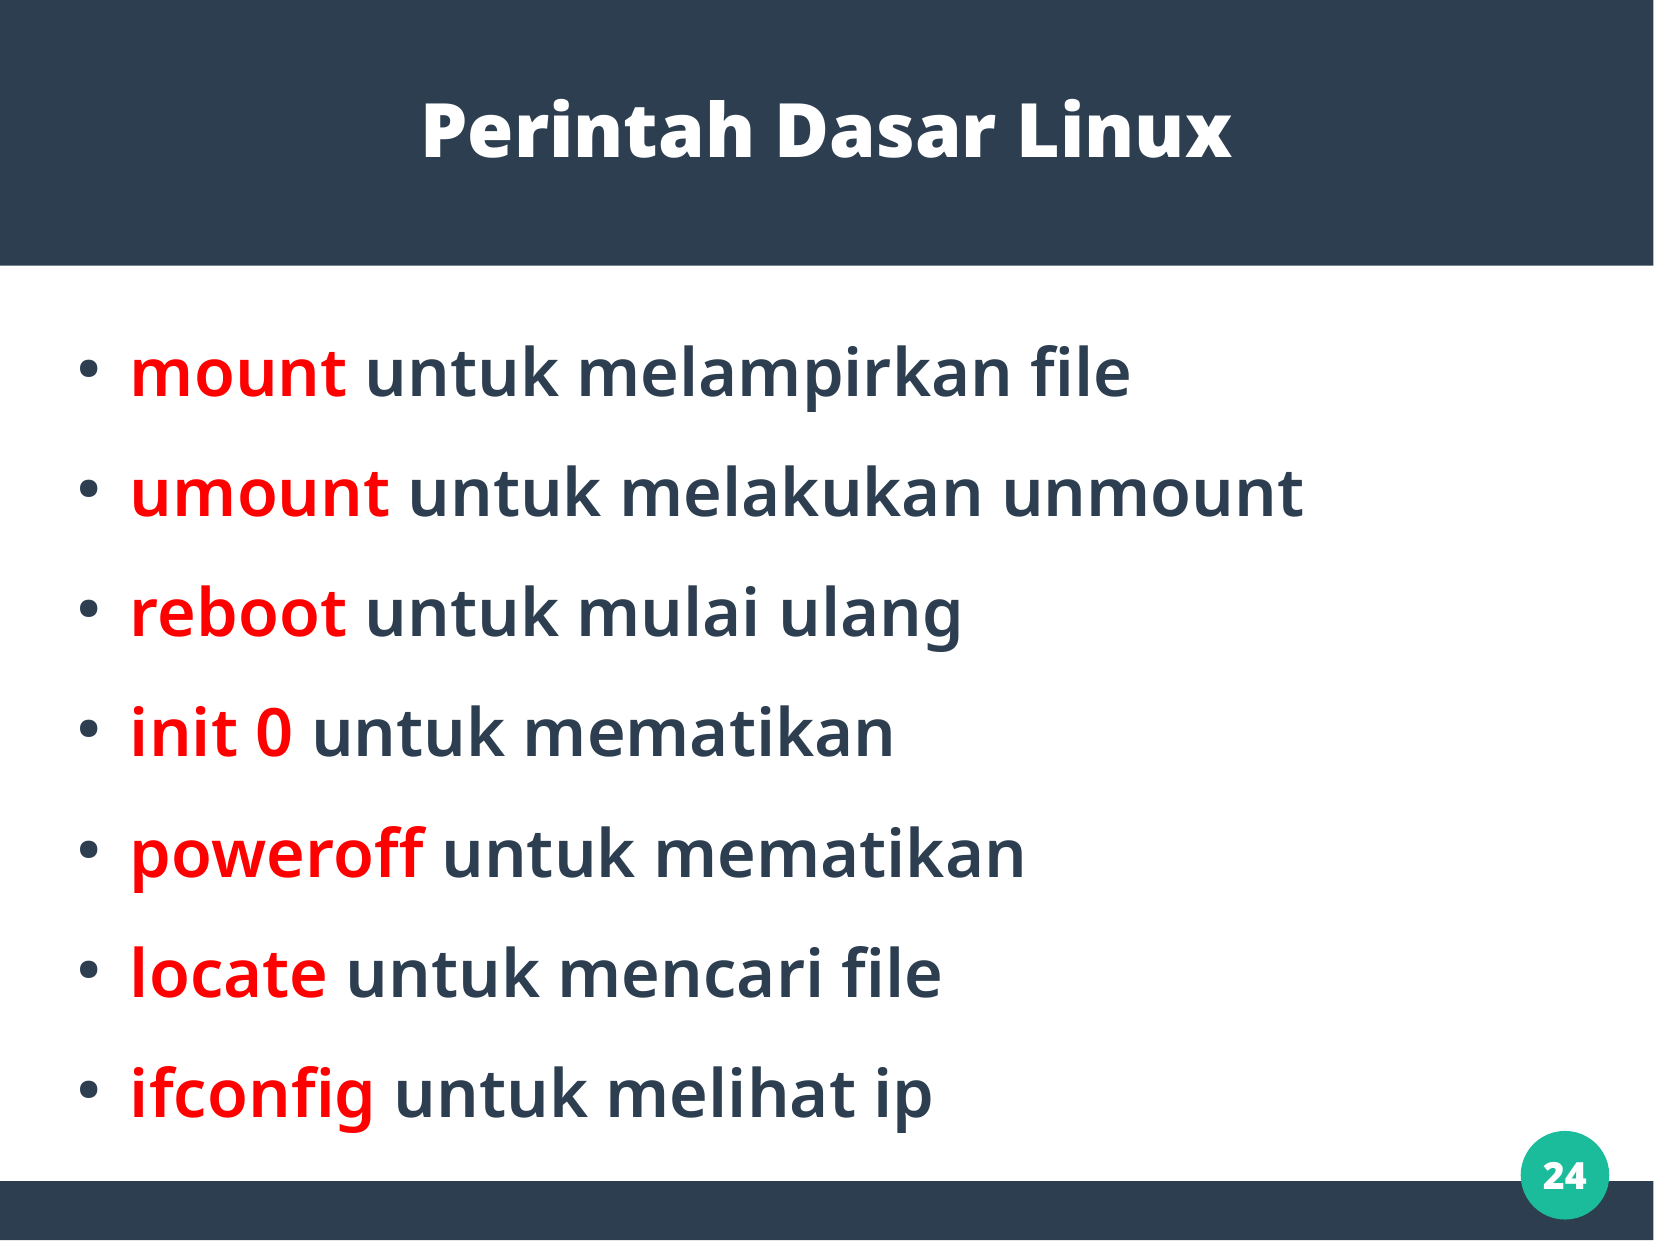

Perintah Dasar Linux
# mount untuk melampirkan file
umount untuk melakukan unmount
reboot untuk mulai ulang
init 0 untuk mematikan
poweroff untuk mematikan
locate untuk mencari file
ifconfig untuk melihat ip
24